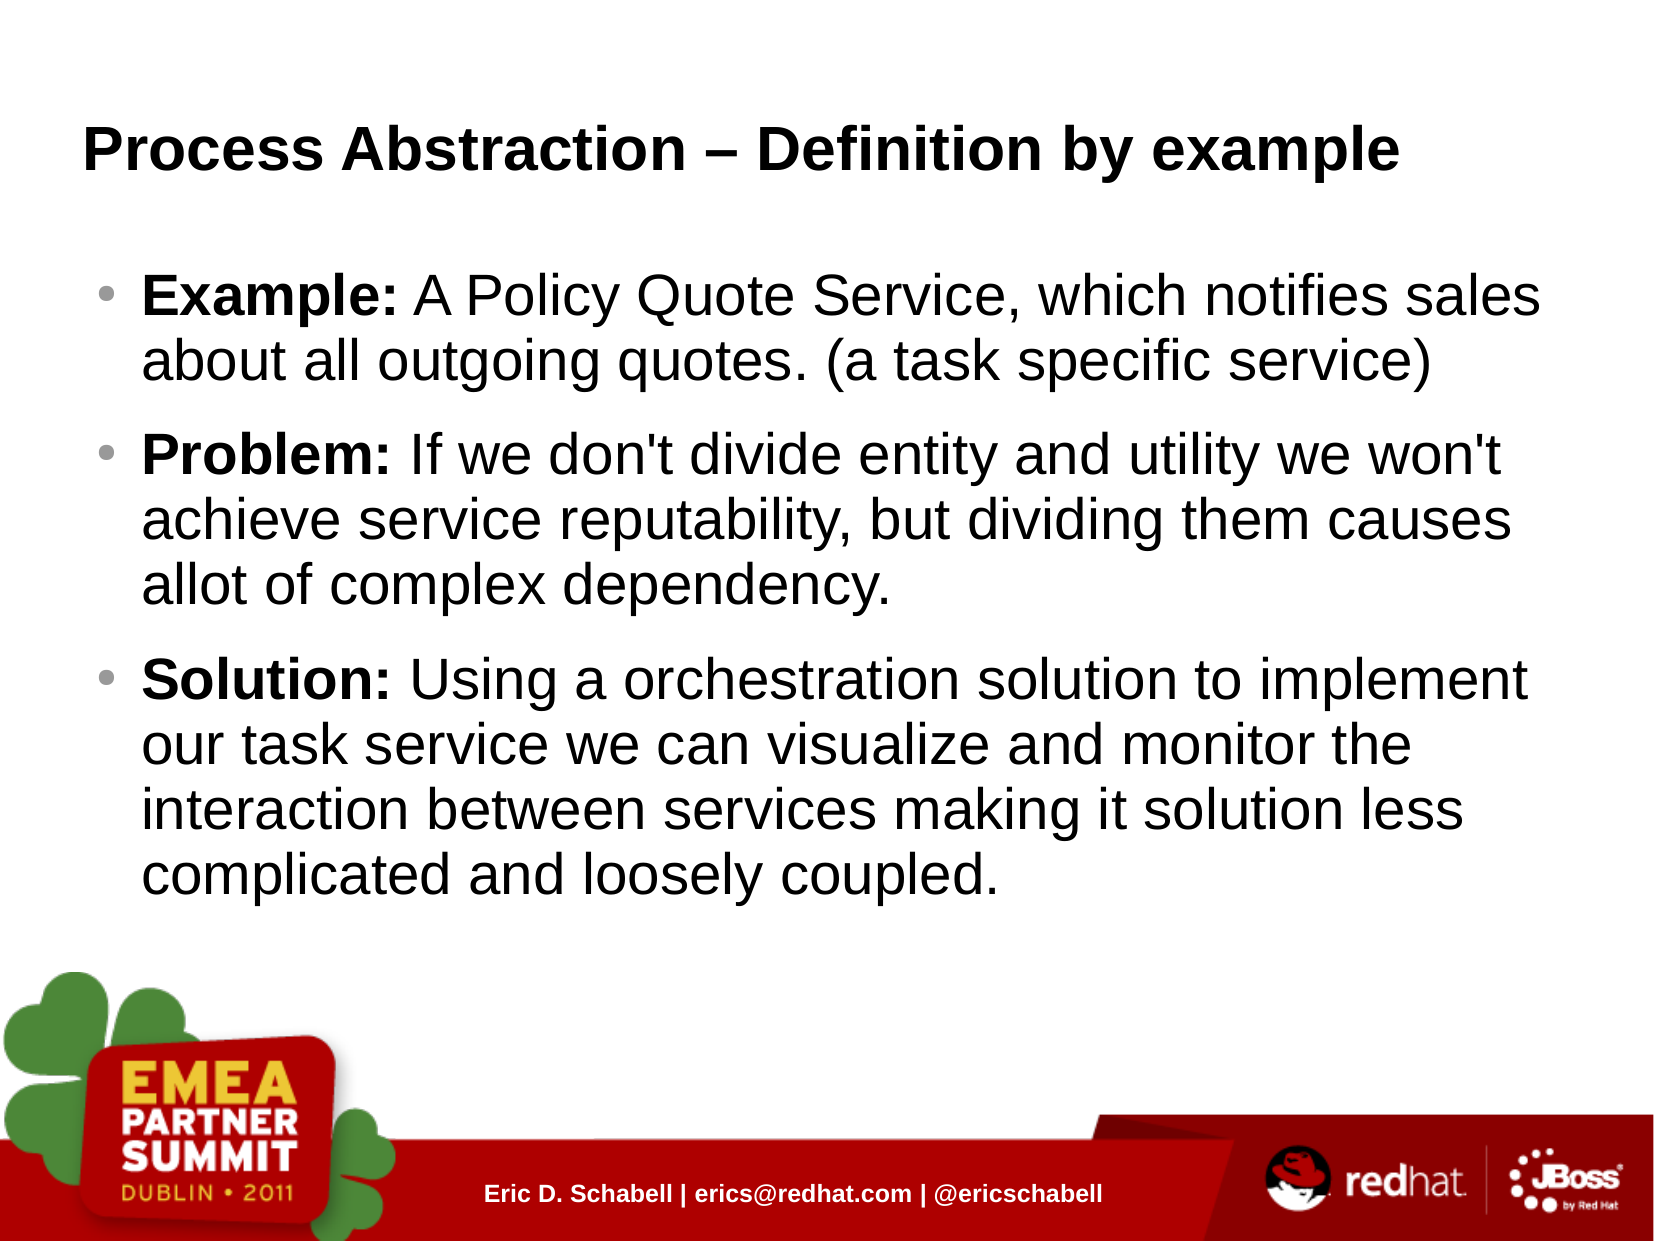

# Process Abstraction – Definition by example
Example: A Policy Quote Service, which notifies sales about all outgoing quotes. (a task specific service)
Problem: If we don't divide entity and utility we won't achieve service reputability, but dividing them causes allot of complex dependency.
Solution: Using a orchestration solution to implement our task service we can visualize and monitor the interaction between services making it solution less complicated and loosely coupled.